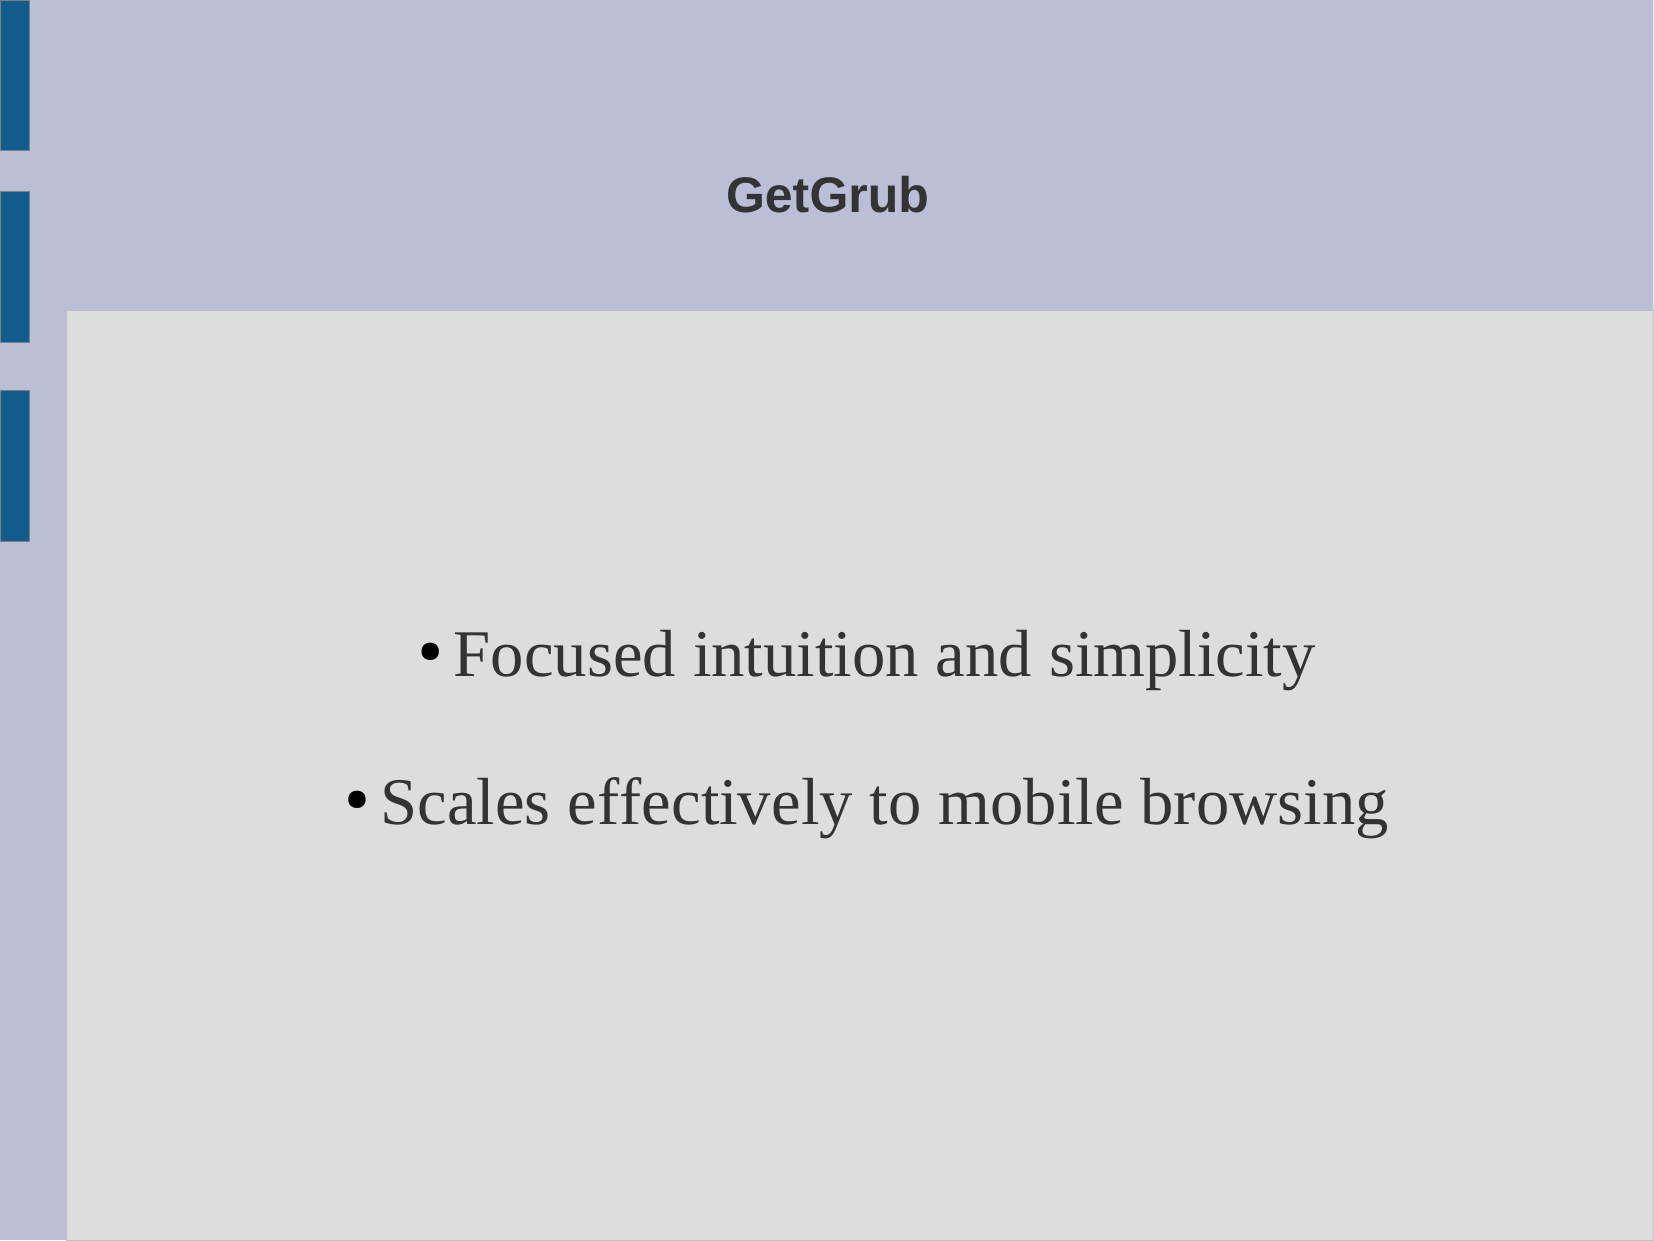

# GetGrub
Focused intuition and simplicity
Scales effectively to mobile browsing